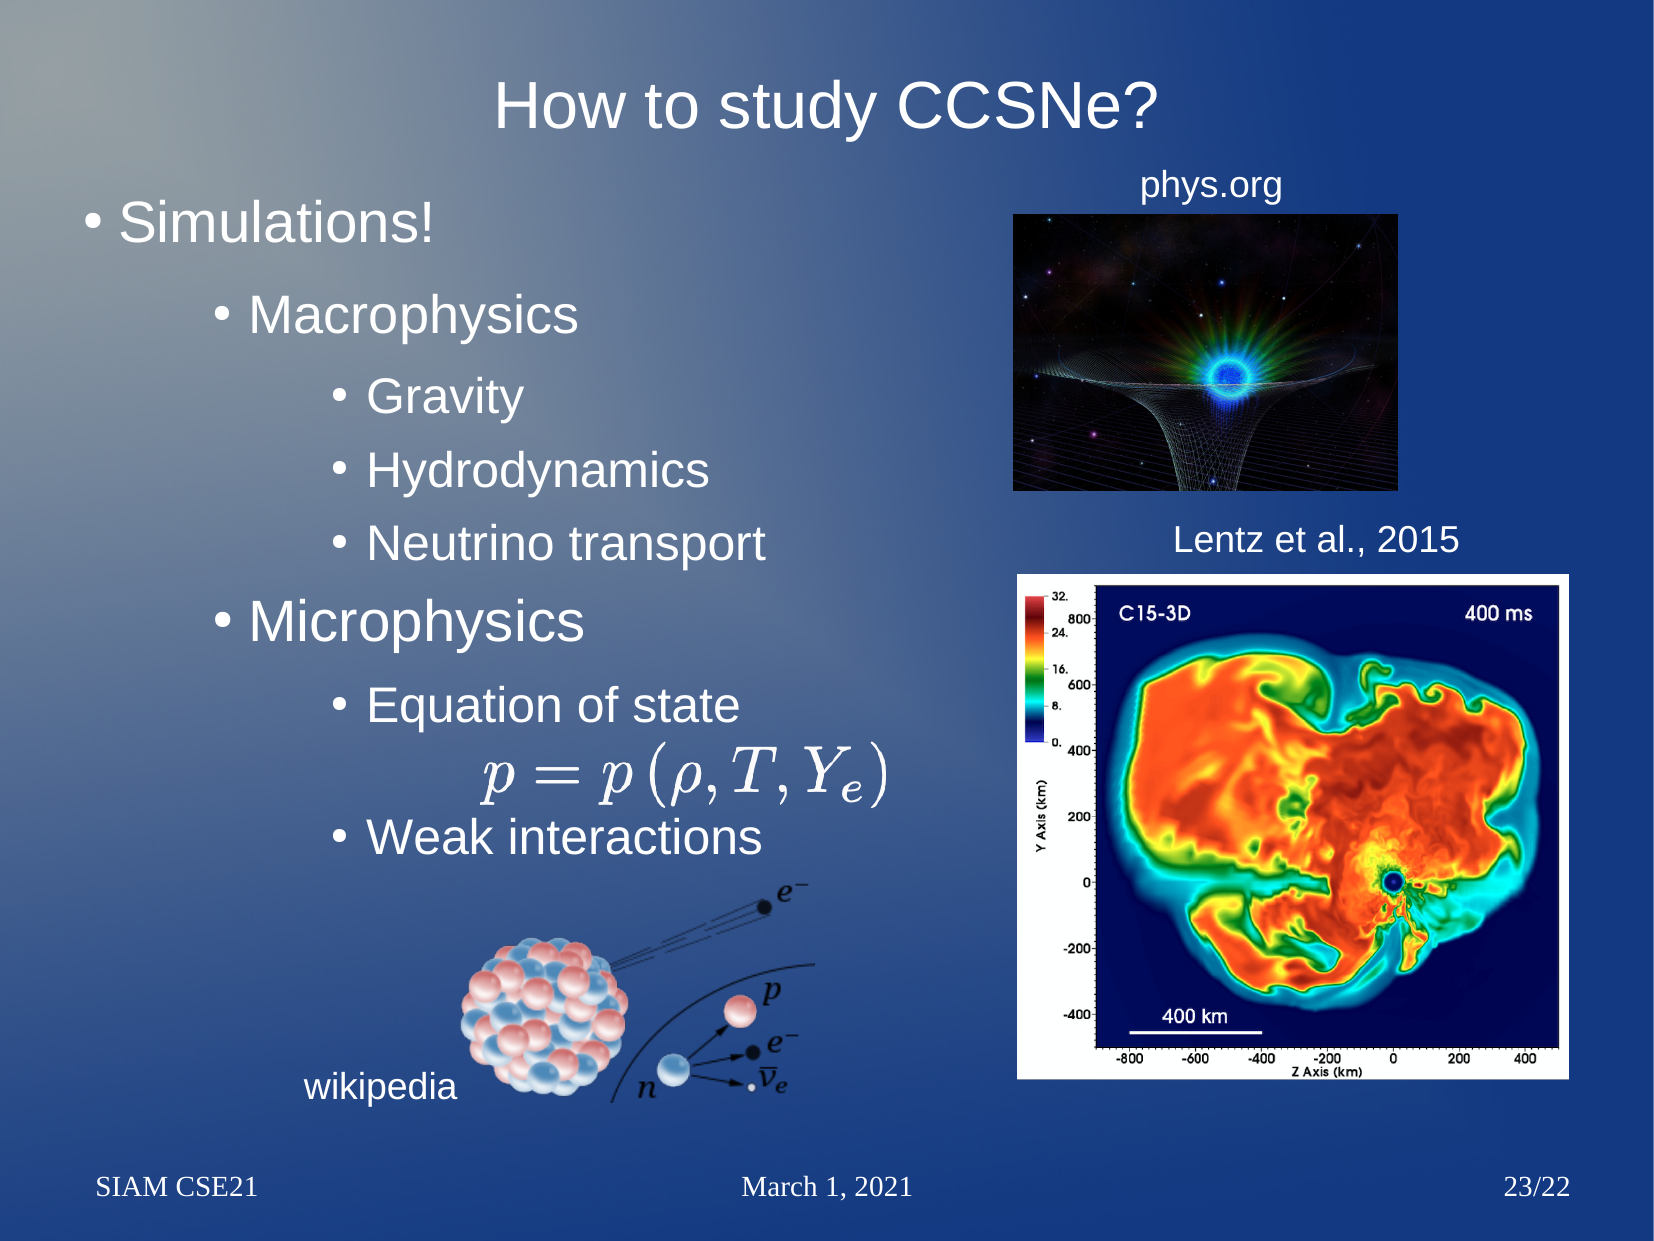

# How to study CCSNe?
phys.org
Simulations!
Macrophysics
Gravity
Hydrodynamics
Neutrino transport
Microphysics
Equation of state
Weak interactions
Lentz et al., 2015
wikipedia
23